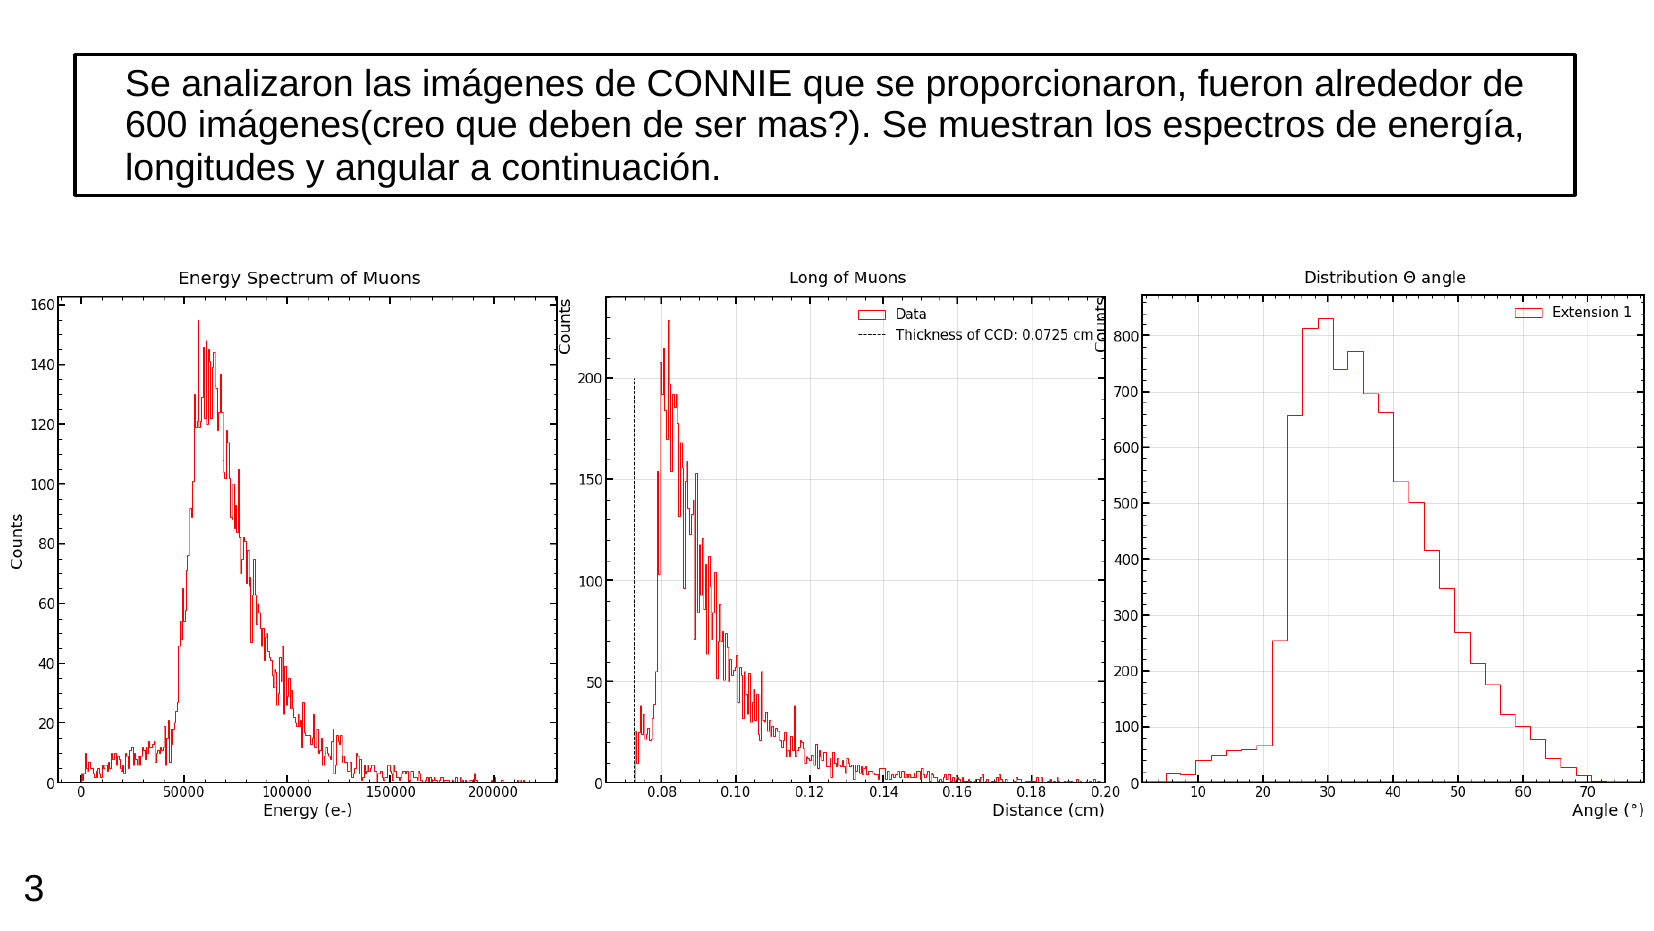

Se analizaron las imágenes de CONNIE que se proporcionaron, fueron alrededor de 600 imágenes(creo que deben de ser mas?). Se muestran los espectros de energía, longitudes y angular a continuación.